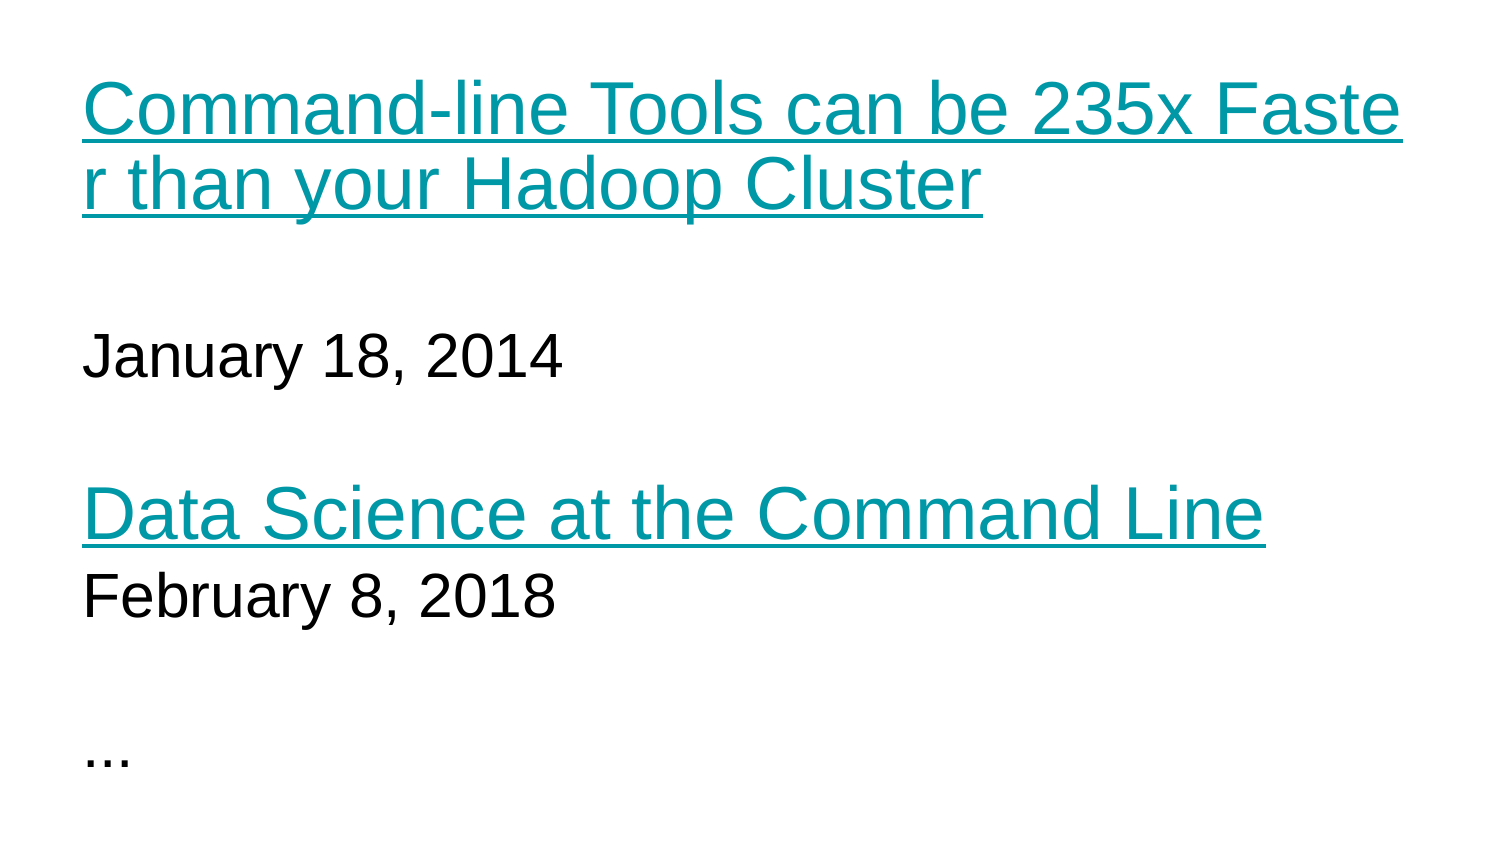

# Command-line Tools can be 235x Faster than your Hadoop Cluster January 18, 2014 Data Science at the Command Line February 8, 2018 ...